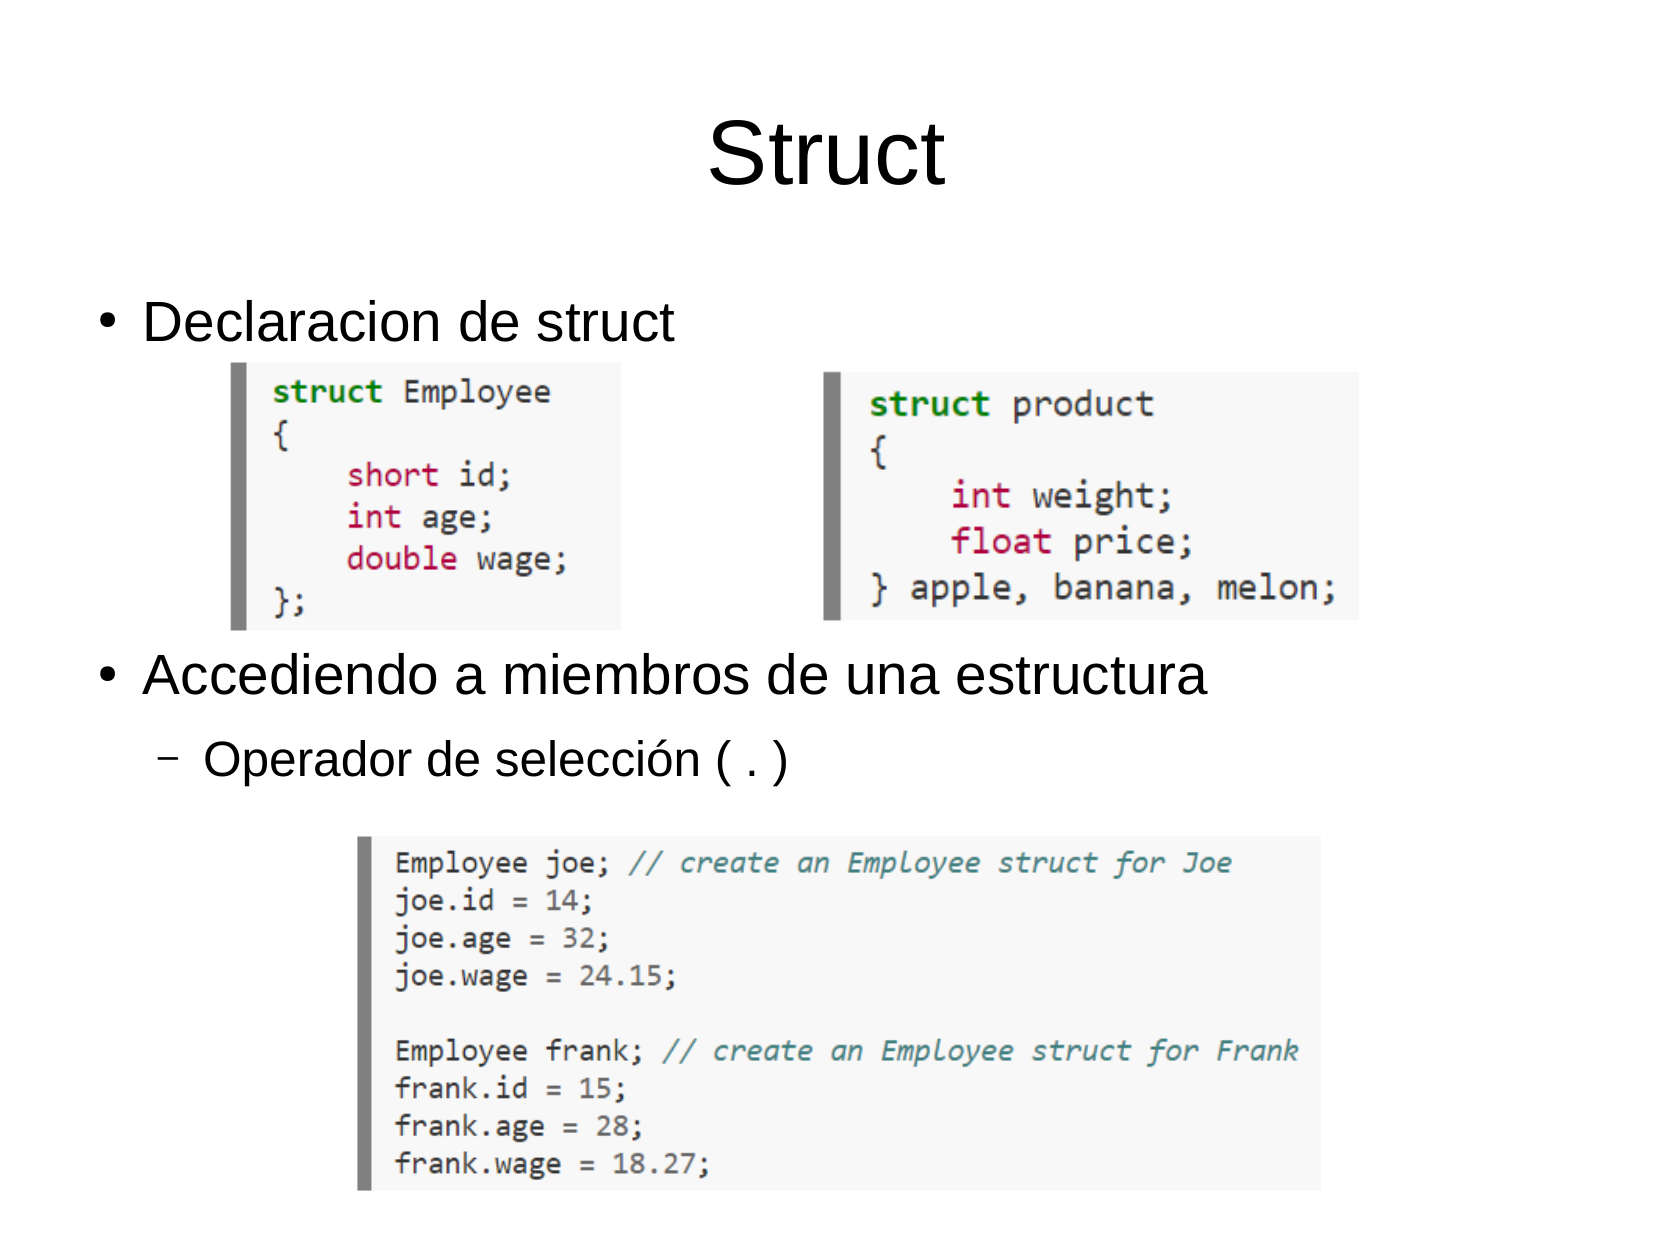

# Struct
Declaracion de struct
Accediendo a miembros de una estructura
Operador de selección ( . )